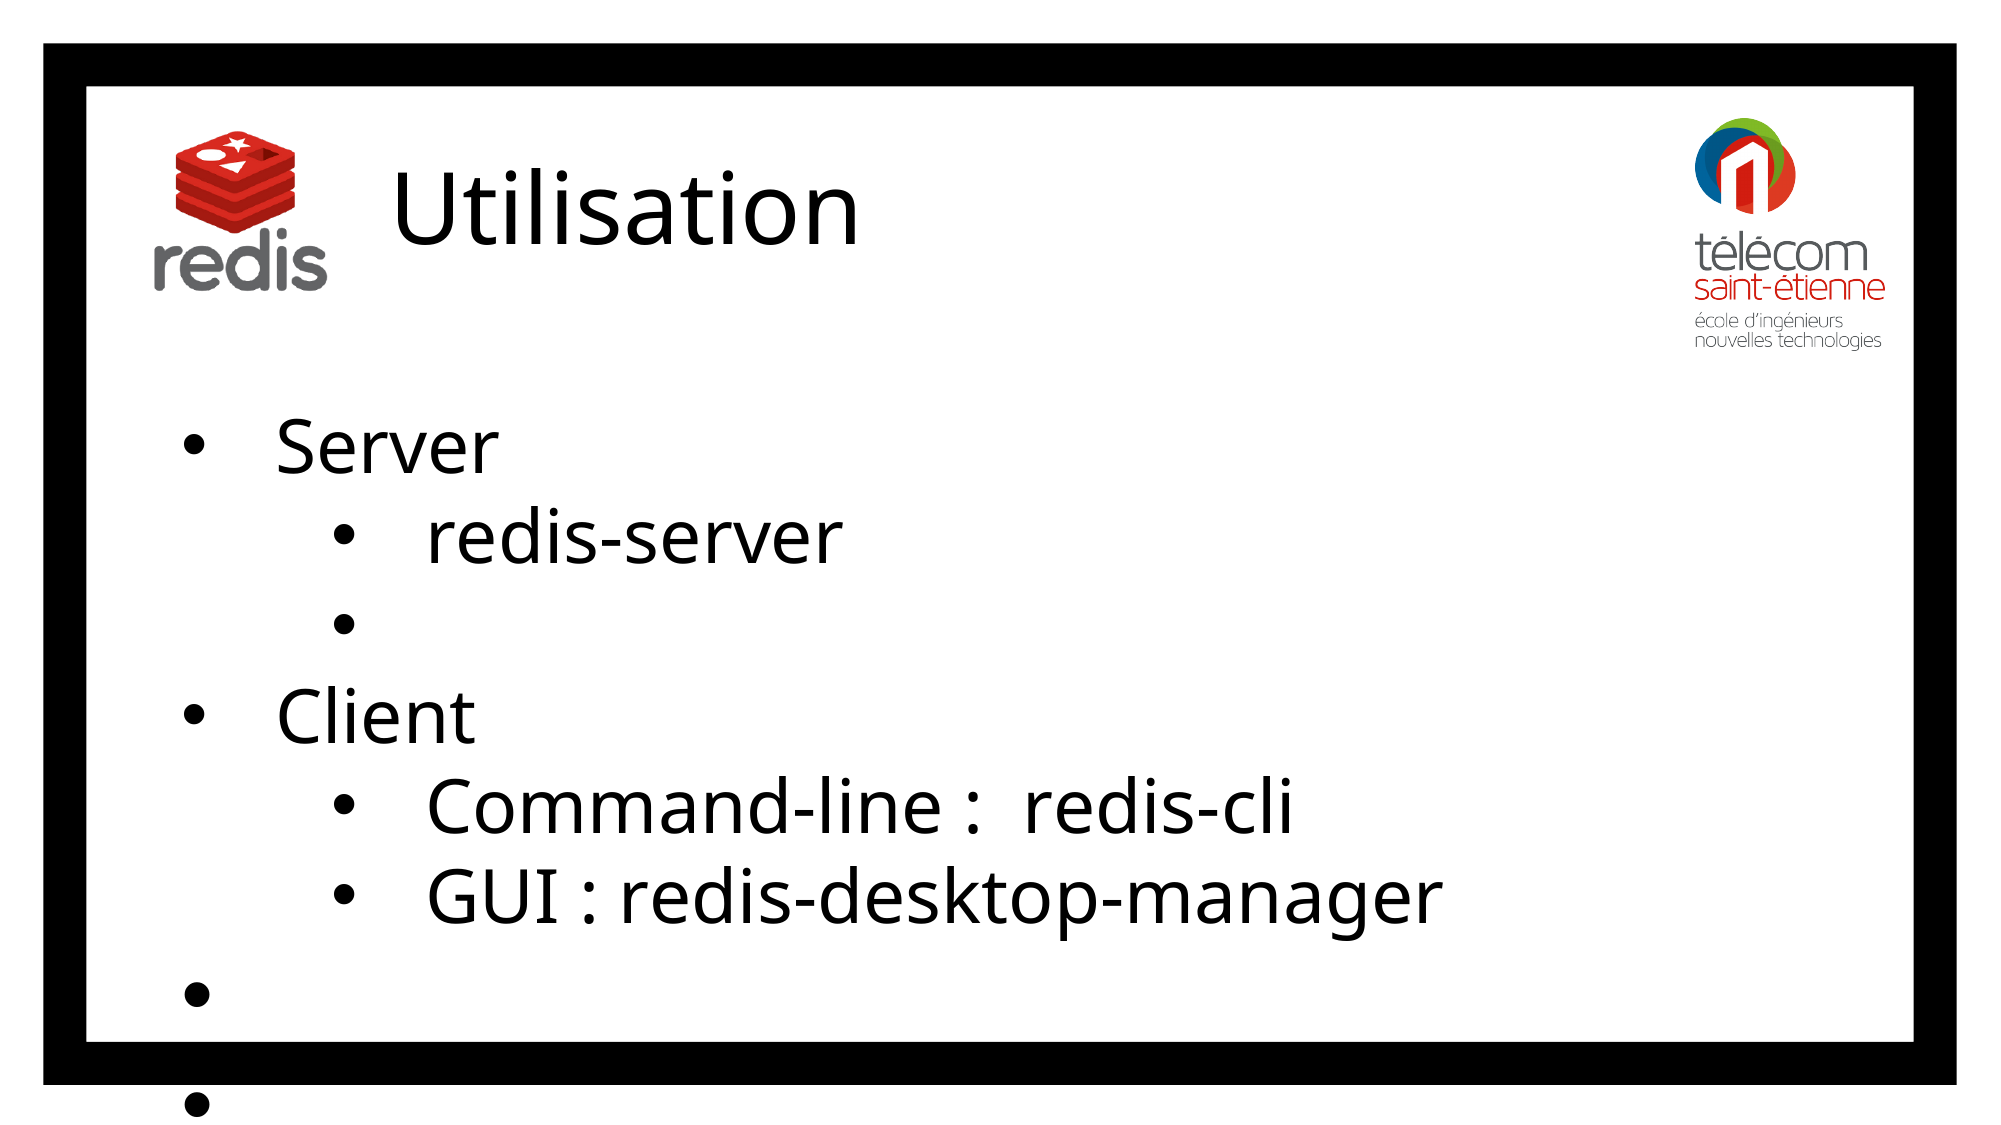

# Utilisation
Server
redis-server
Client
Command-line : redis-cli
GUI : redis-desktop-manager